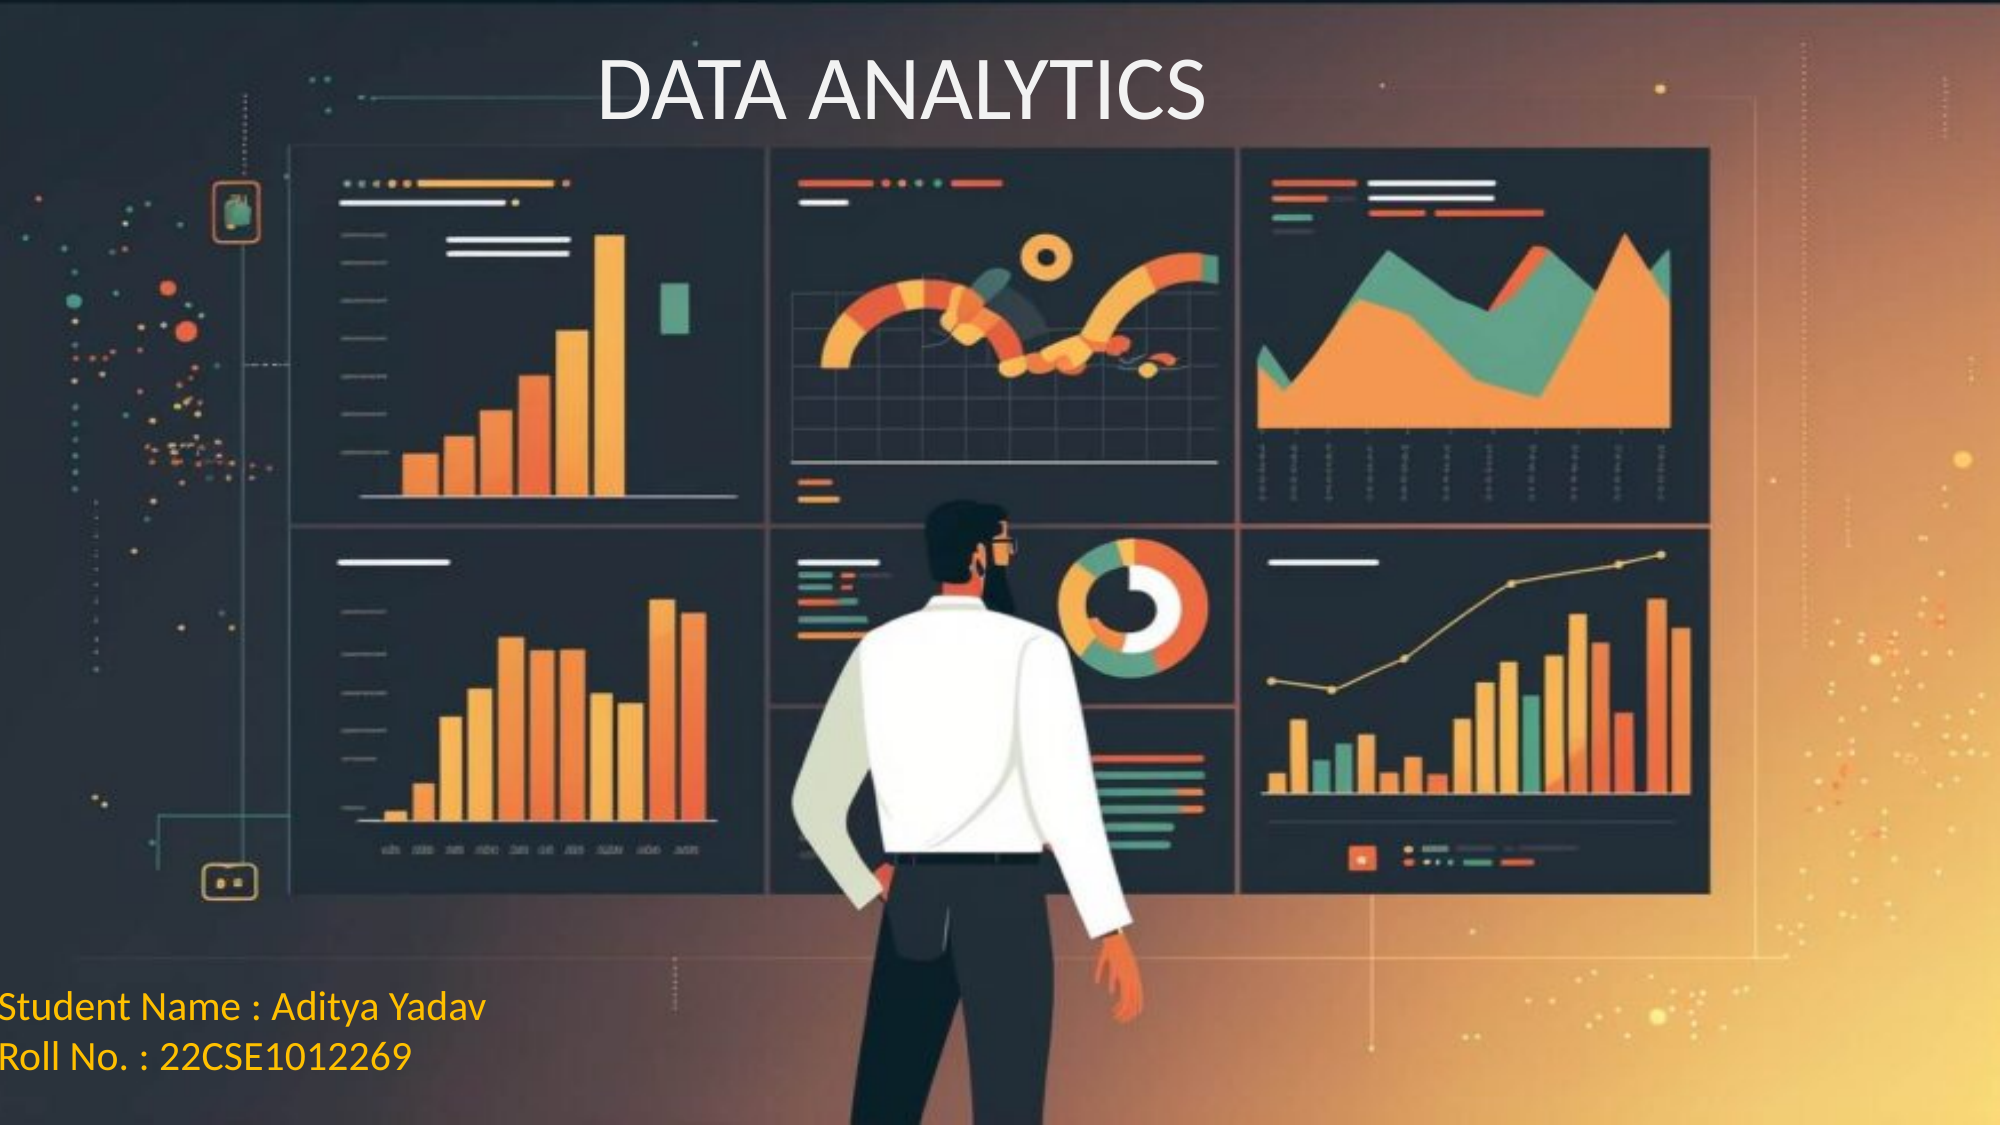

DATA ANALYTICS
Student Name : Aditya Yadav
Roll No. : 22CSE1012269